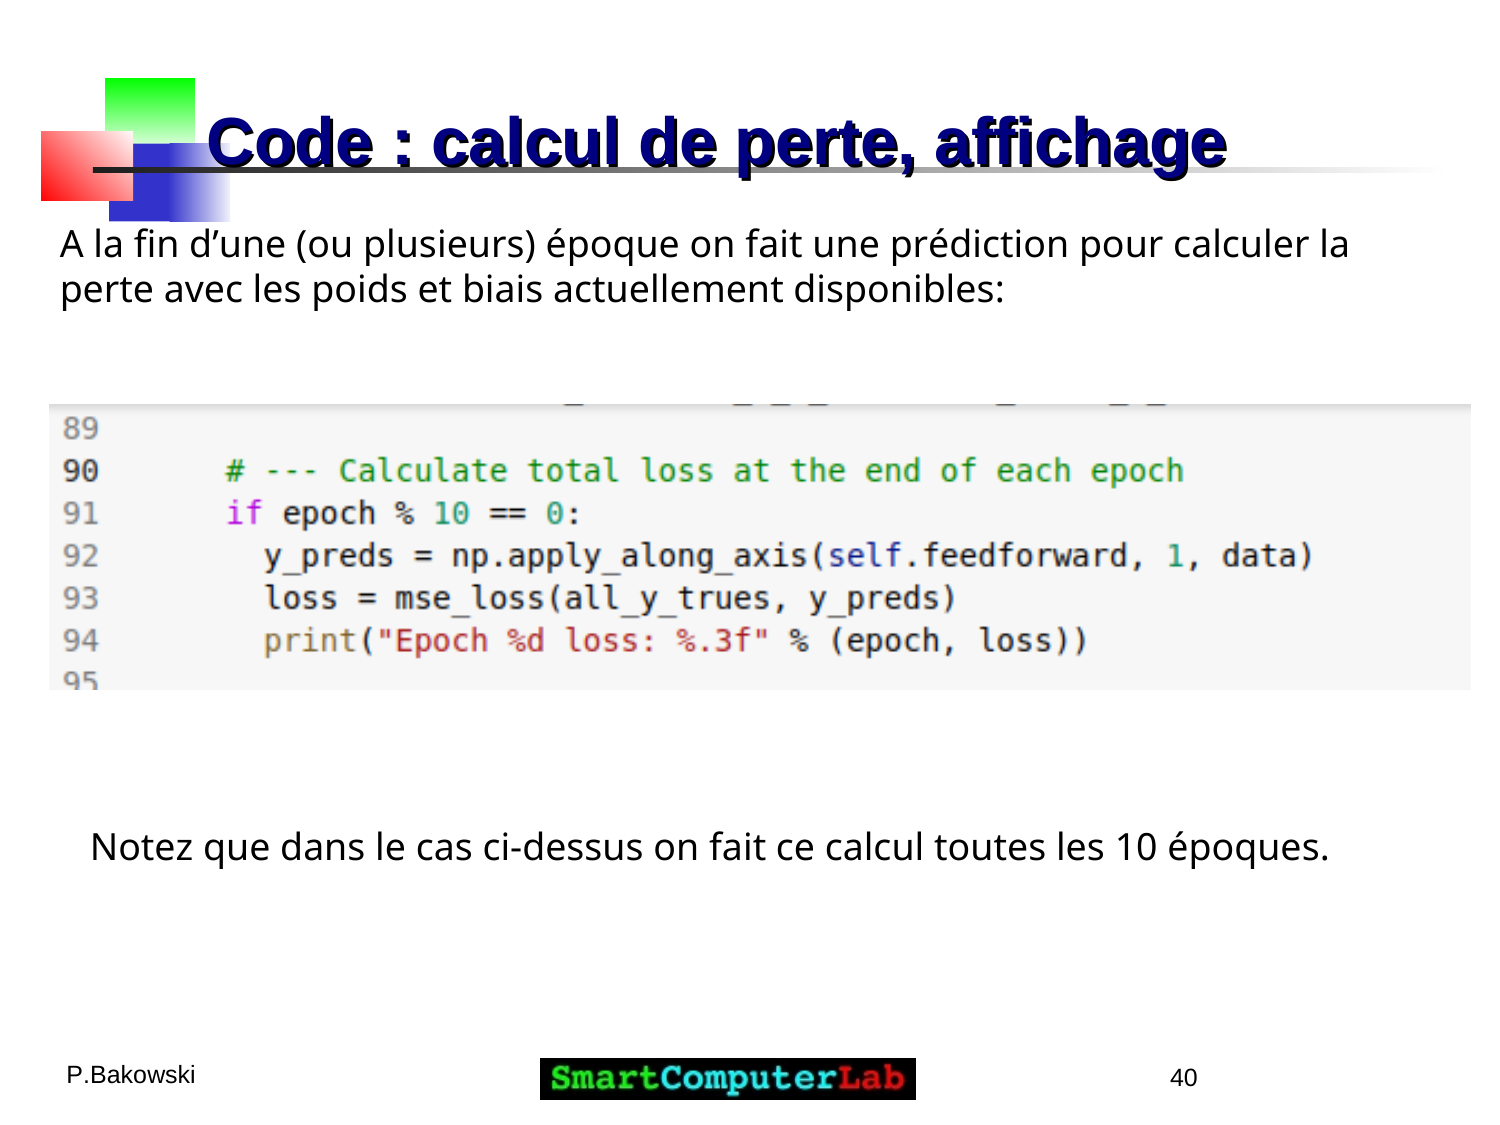

# Code : calcul de perte, affichage
A la fin d’une (ou plusieurs) époque on fait une prédiction pour calculer la perte avec les poids et biais actuellement disponibles:
Notez que dans le cas ci-dessus on fait ce calcul toutes les 10 époques.
40